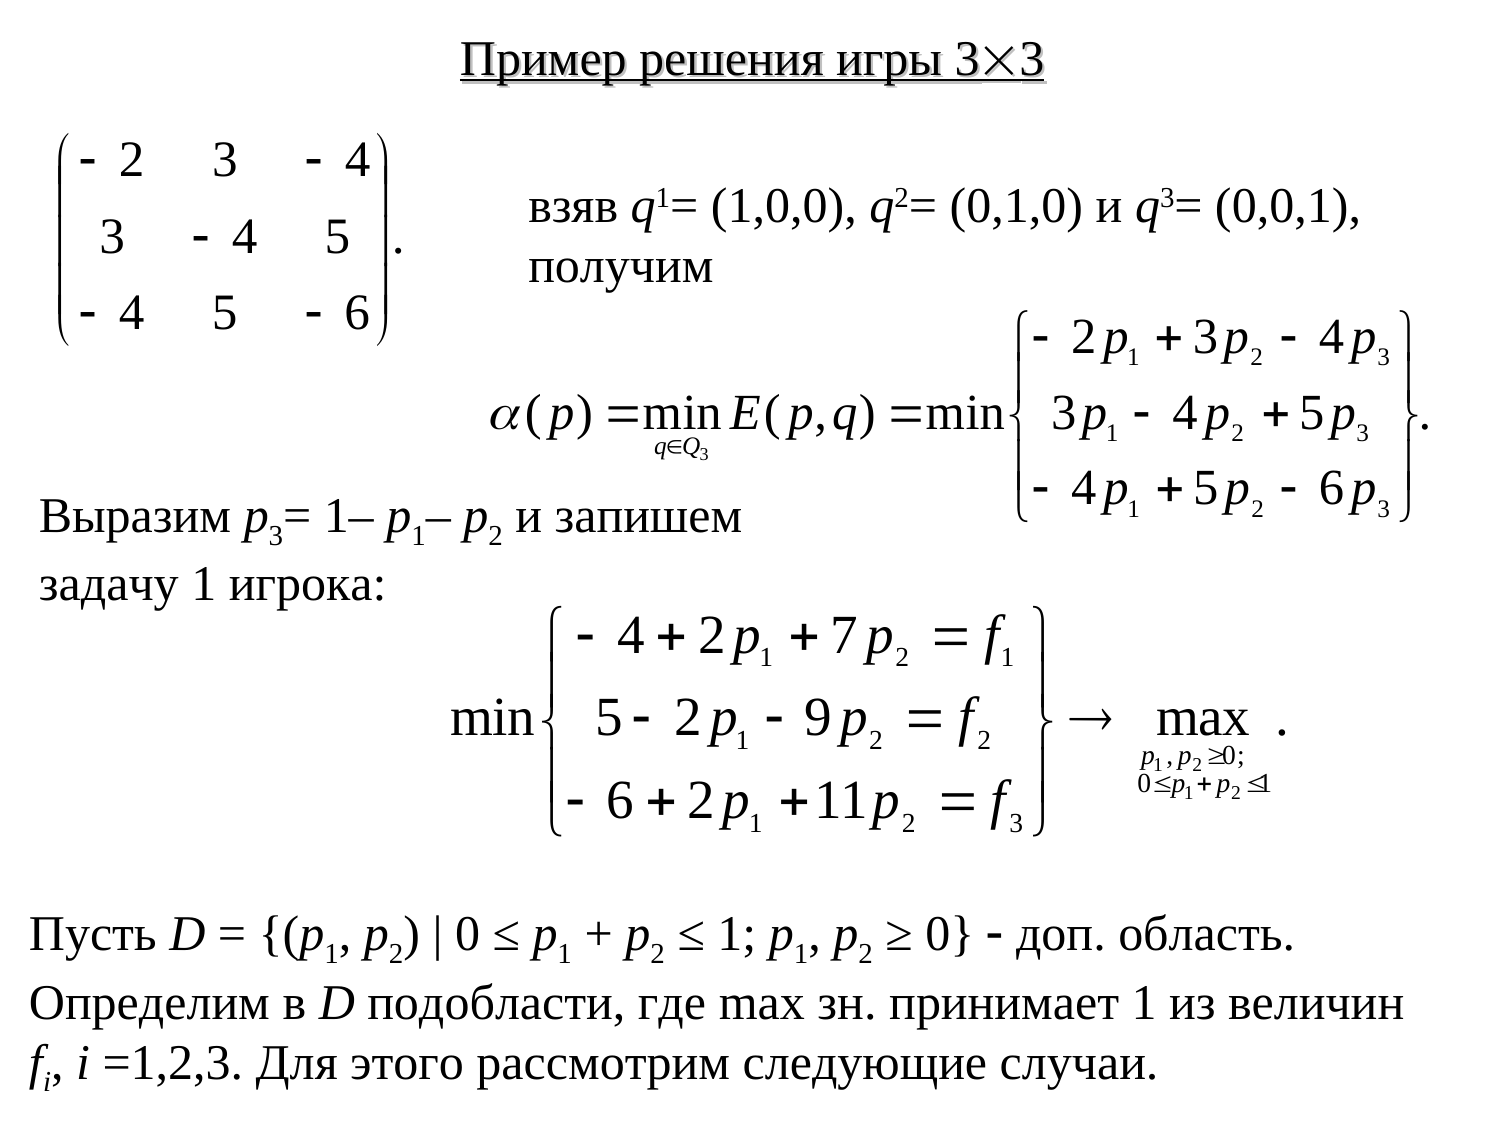

Пример решения игры 33
взяв q1= (1,0,0), q2= (0,1,0) и q3= (0,0,1),
получим
Выразим p3= 1– p1– p2 и запишем
задачу 1 игрока:
Пусть D = {(p1, p2) | 0 ≤ p1 + p2 ≤ 1; p1, p2 ≥ 0}  доп. область. Определим в D подобласти, где max зн. принимает 1 из величин
fi, i =1,2,3. Для этого рассмотрим следующие случаи.